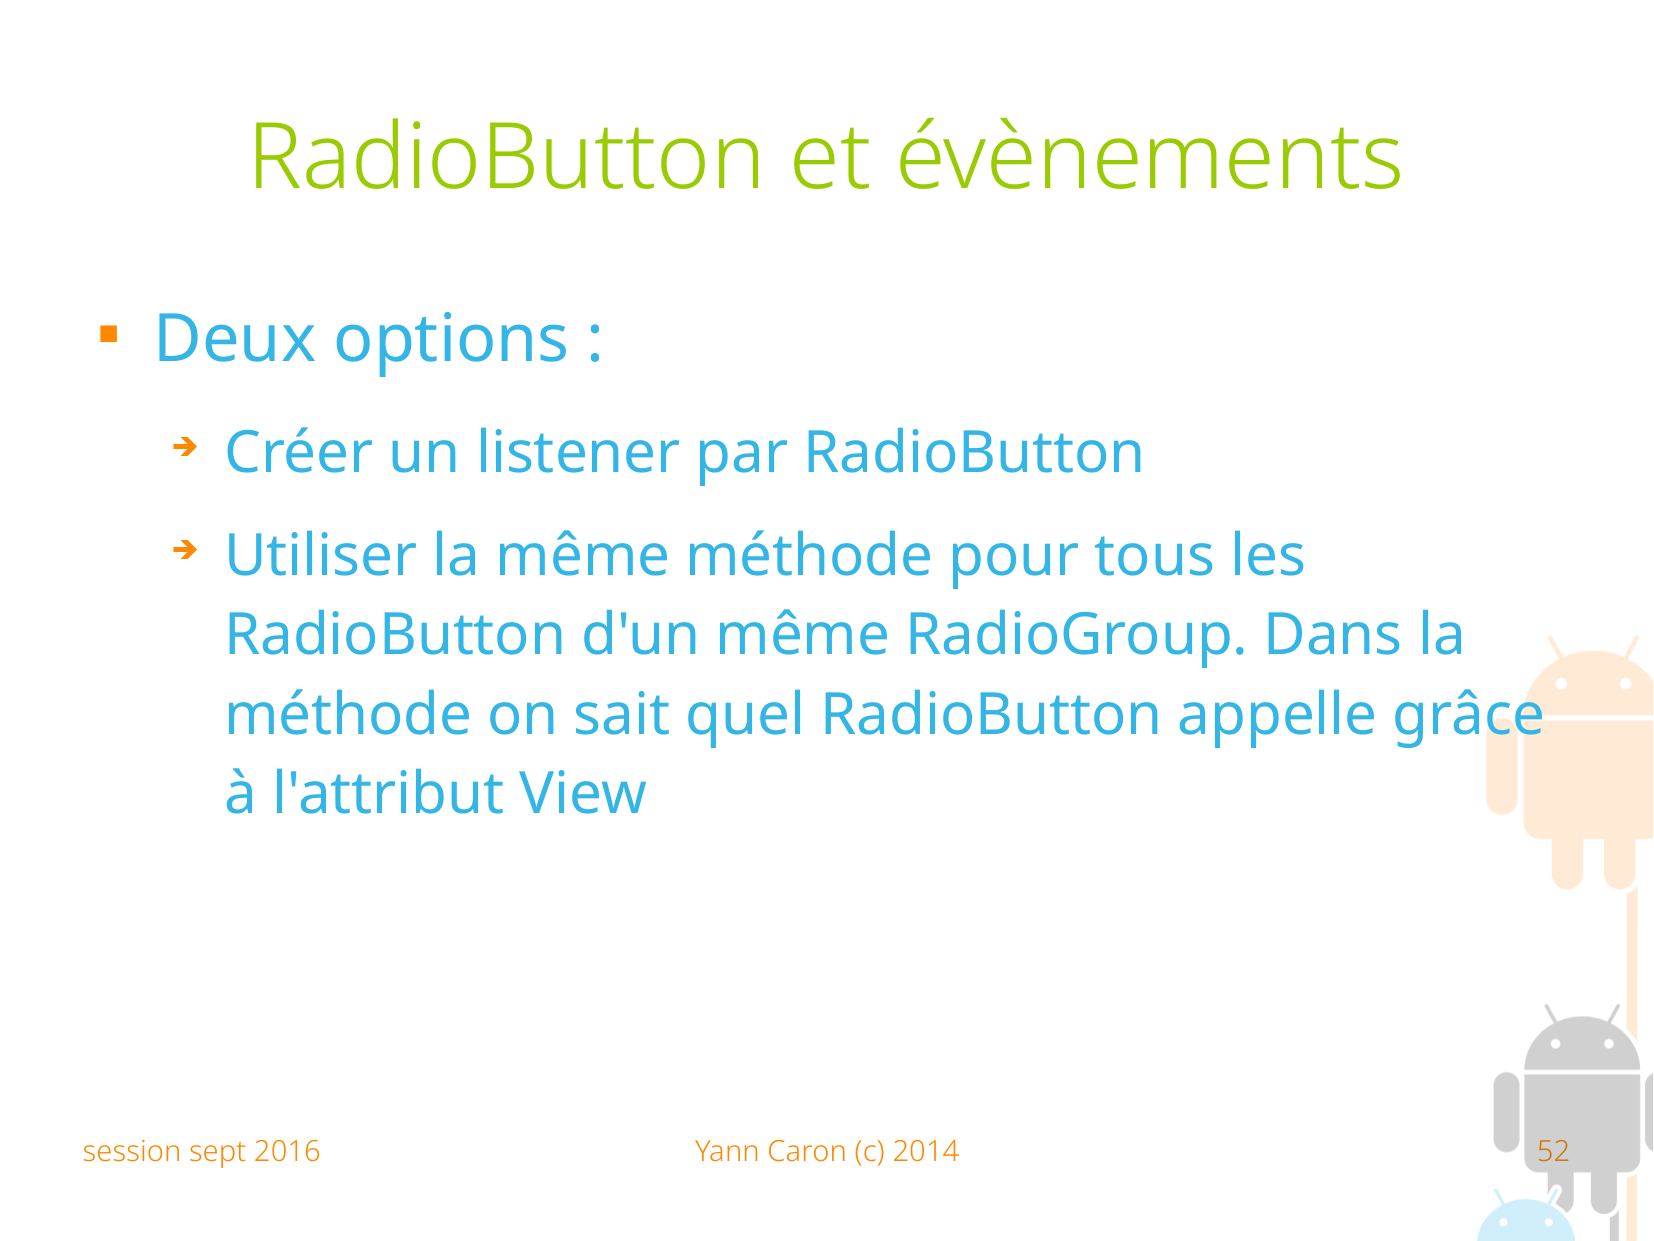

# RadioButton et évènements
Deux options :
Créer un listener par RadioButton
Utiliser la même méthode pour tous les RadioButton d'un même RadioGroup. Dans la méthode on sait quel RadioButton appelle grâce à l'attribut View
session sept 2016
Yann Caron (c) 2014
52